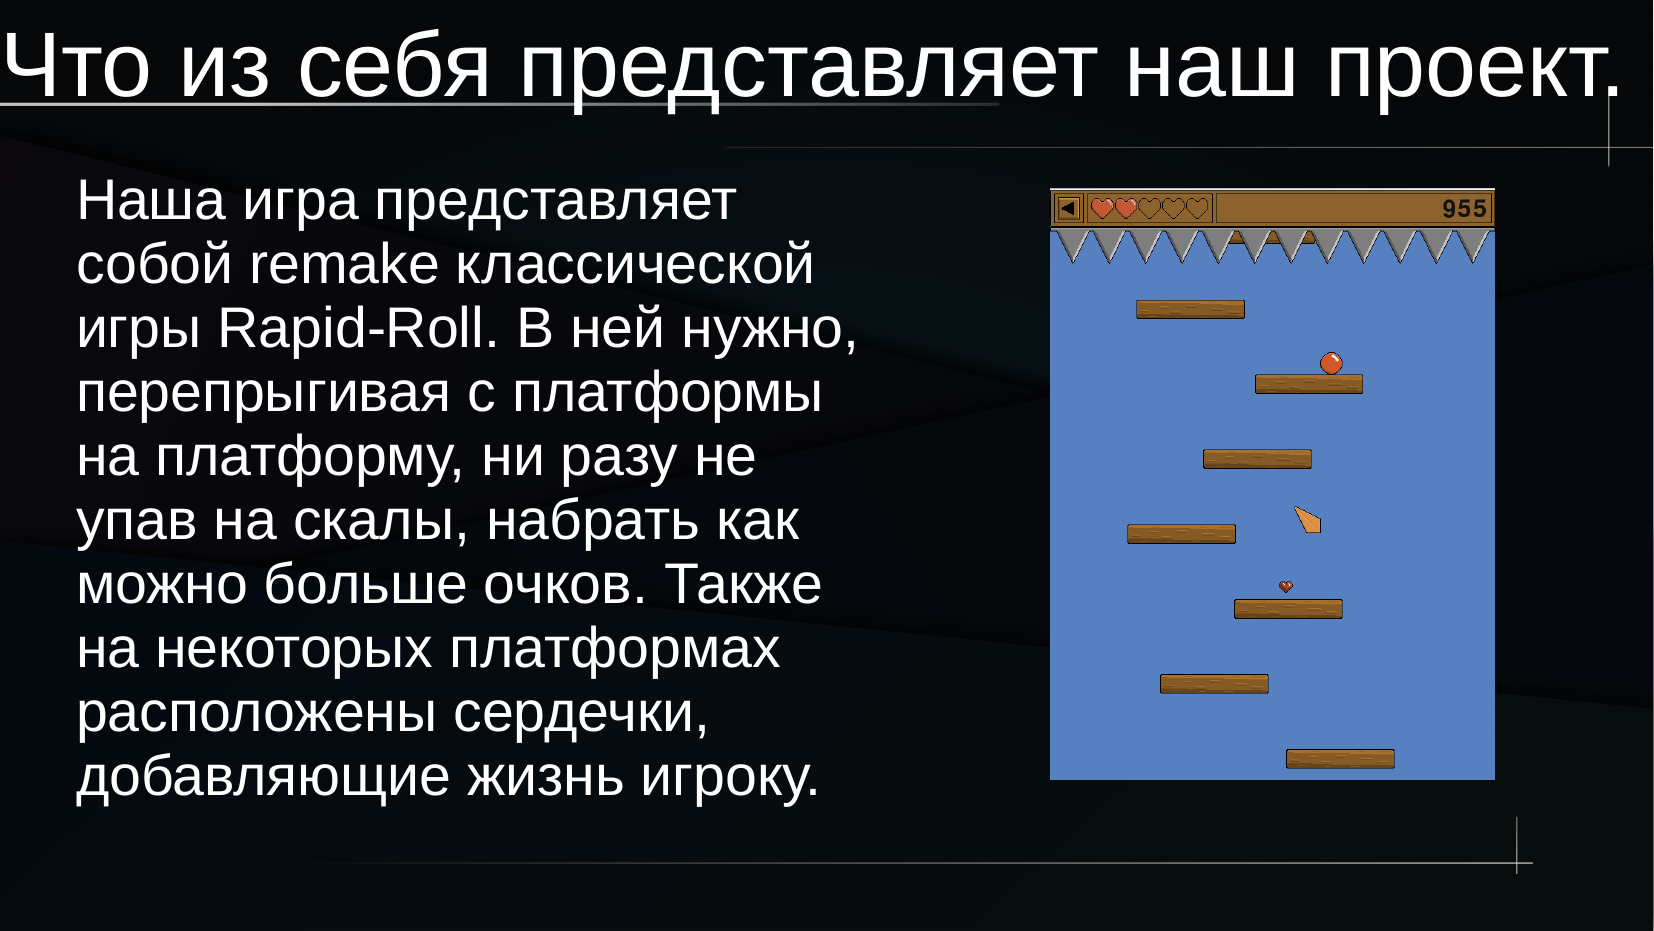

# Что из себя представляет наш проект.
Наша игра представляет собой remake классической игры Rapid-Roll. В ней нужно, перепрыгивая с платформы на платформу, ни разу не упав на скалы, набрать как можно больше очков. Также на некоторых платформах расположены сердечки, добавляющие жизнь игроку.